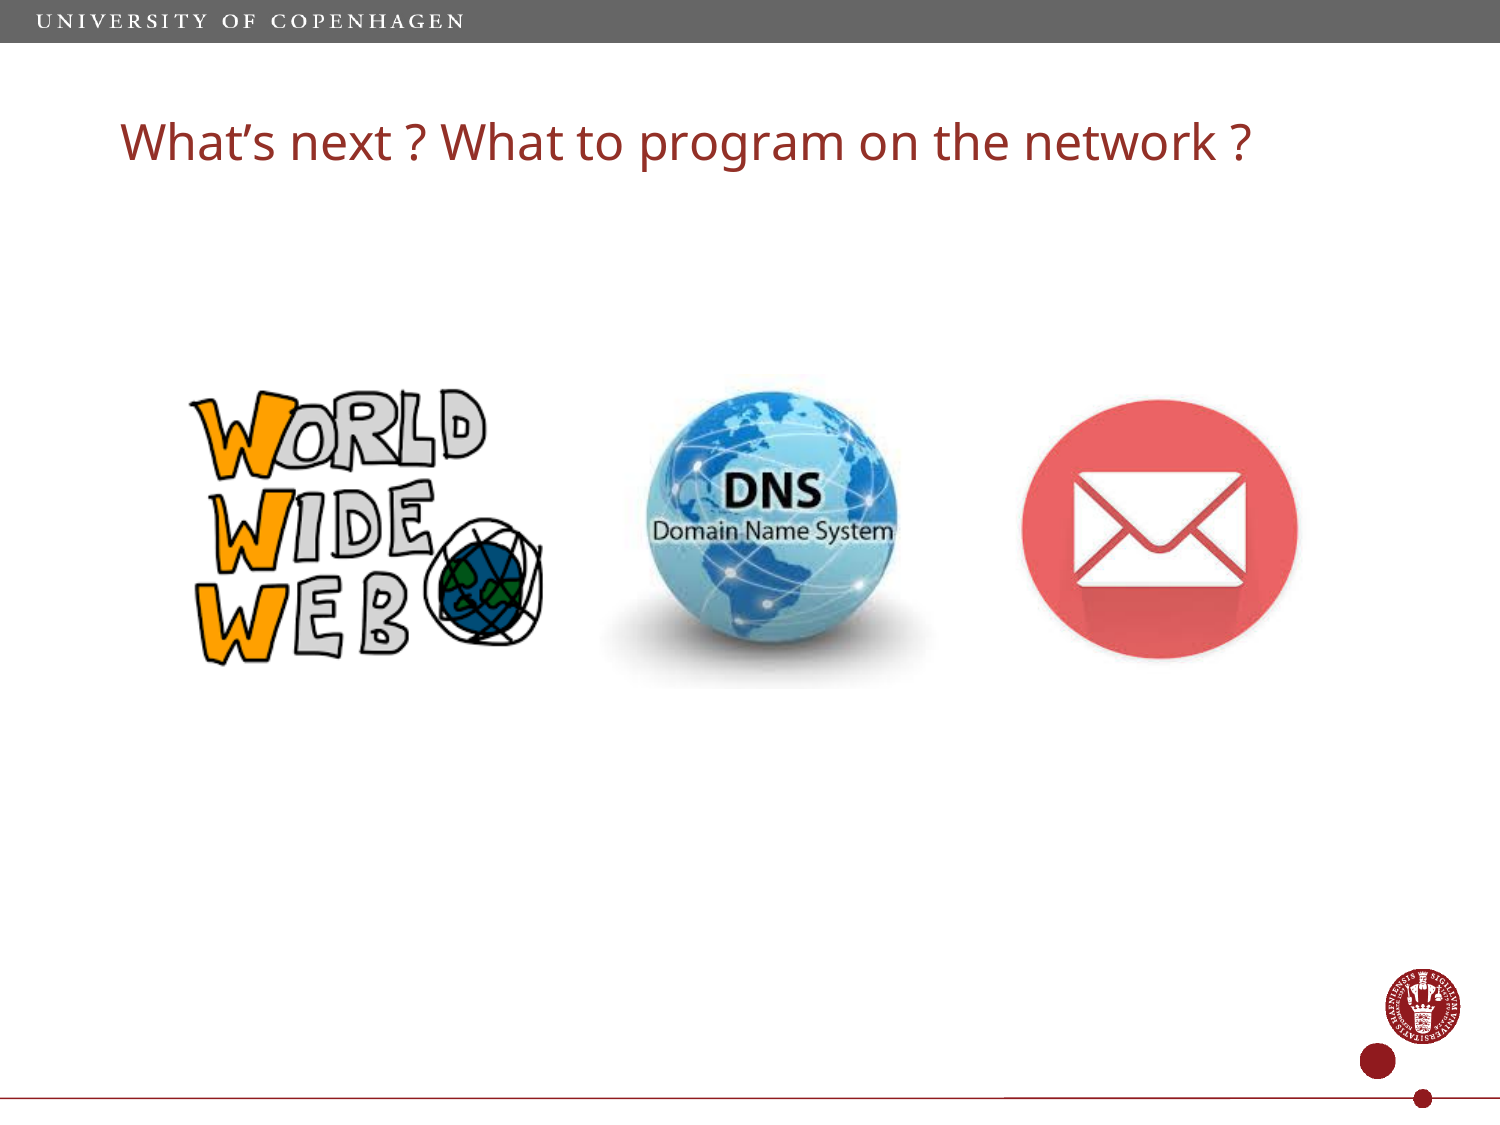

What’s next ? What to program on the network ?